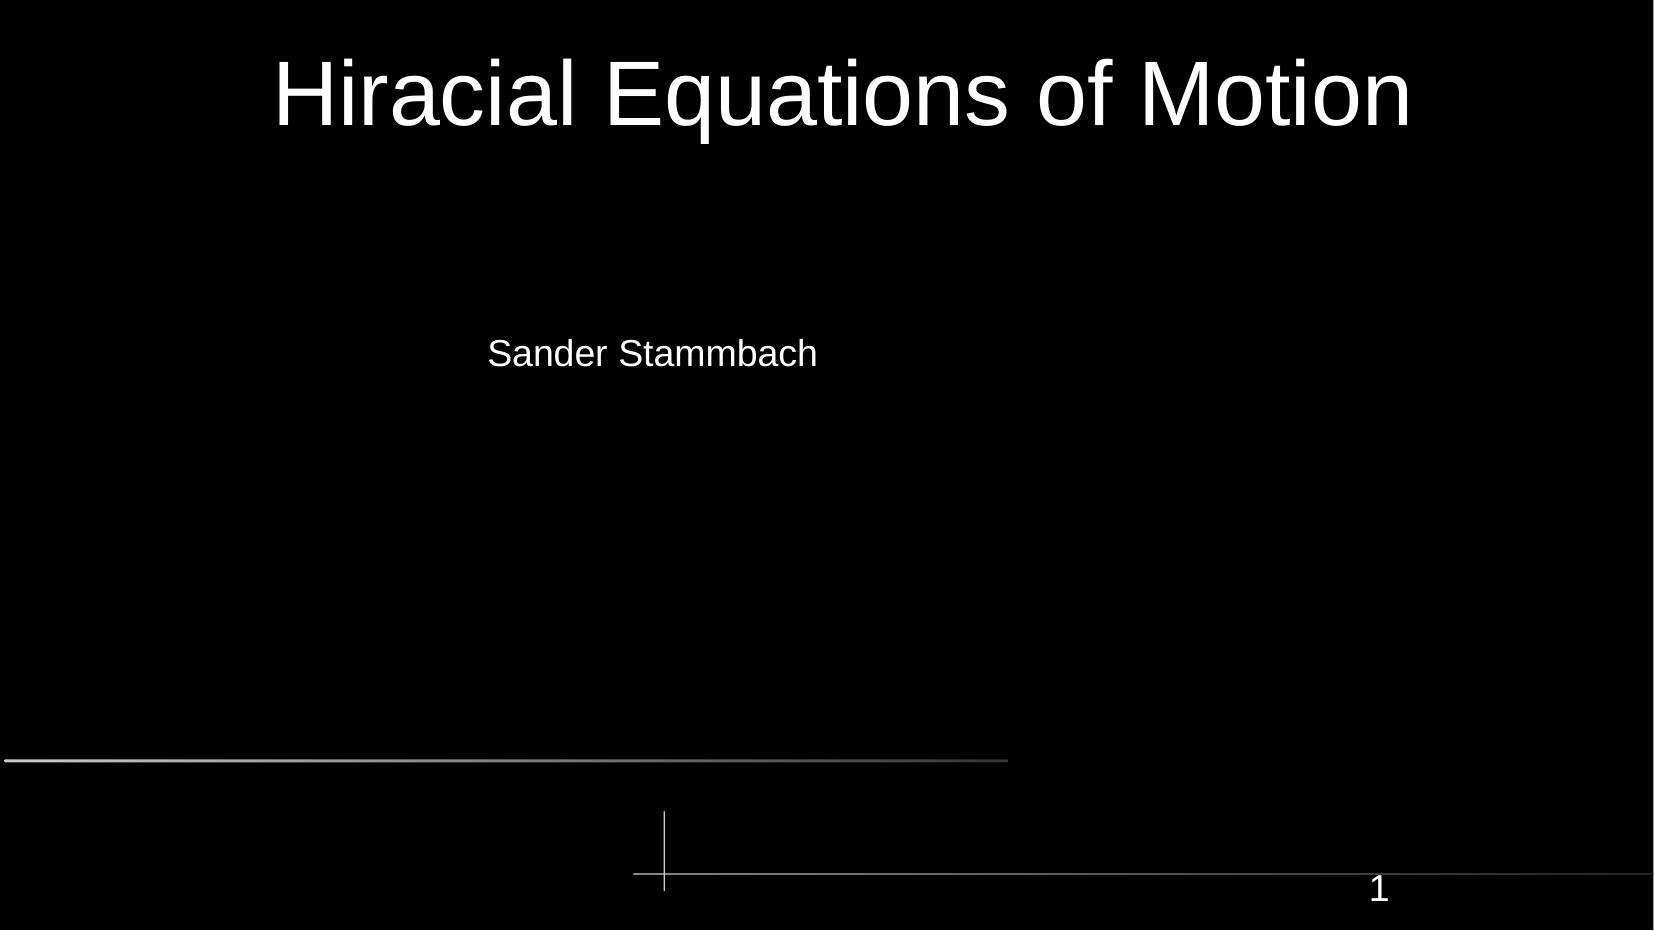

# Hiracial Equations of Motion
Sander Stammbach